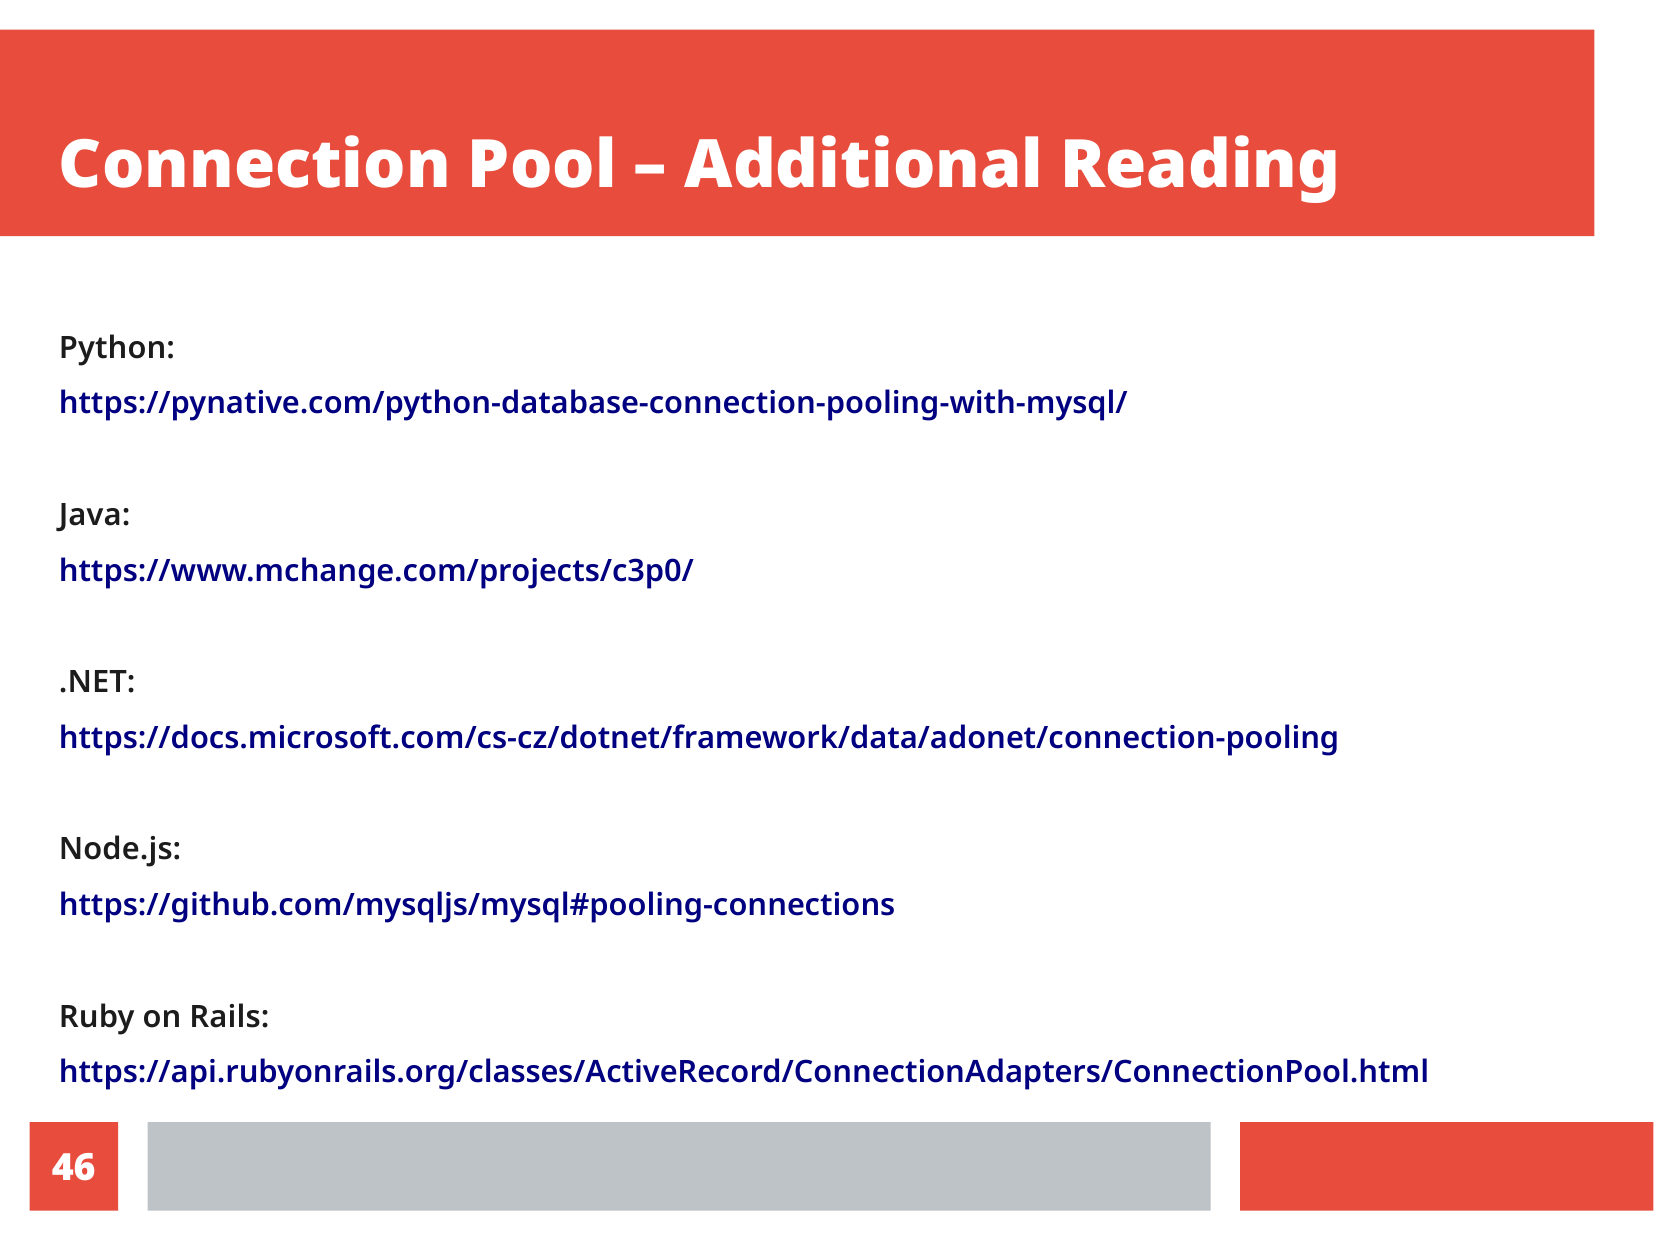

# Connection Pool – Additional Reading
Python:
https://pynative.com/python-database-connection-pooling-with-mysql/
Java:
https://www.mchange.com/projects/c3p0/
.NET:
https://docs.microsoft.com/cs-cz/dotnet/framework/data/adonet/connection-pooling
Node.js:
https://github.com/mysqljs/mysql#pooling-connections
Ruby on Rails:
https://api.rubyonrails.org/classes/ActiveRecord/ConnectionAdapters/ConnectionPool.html
46